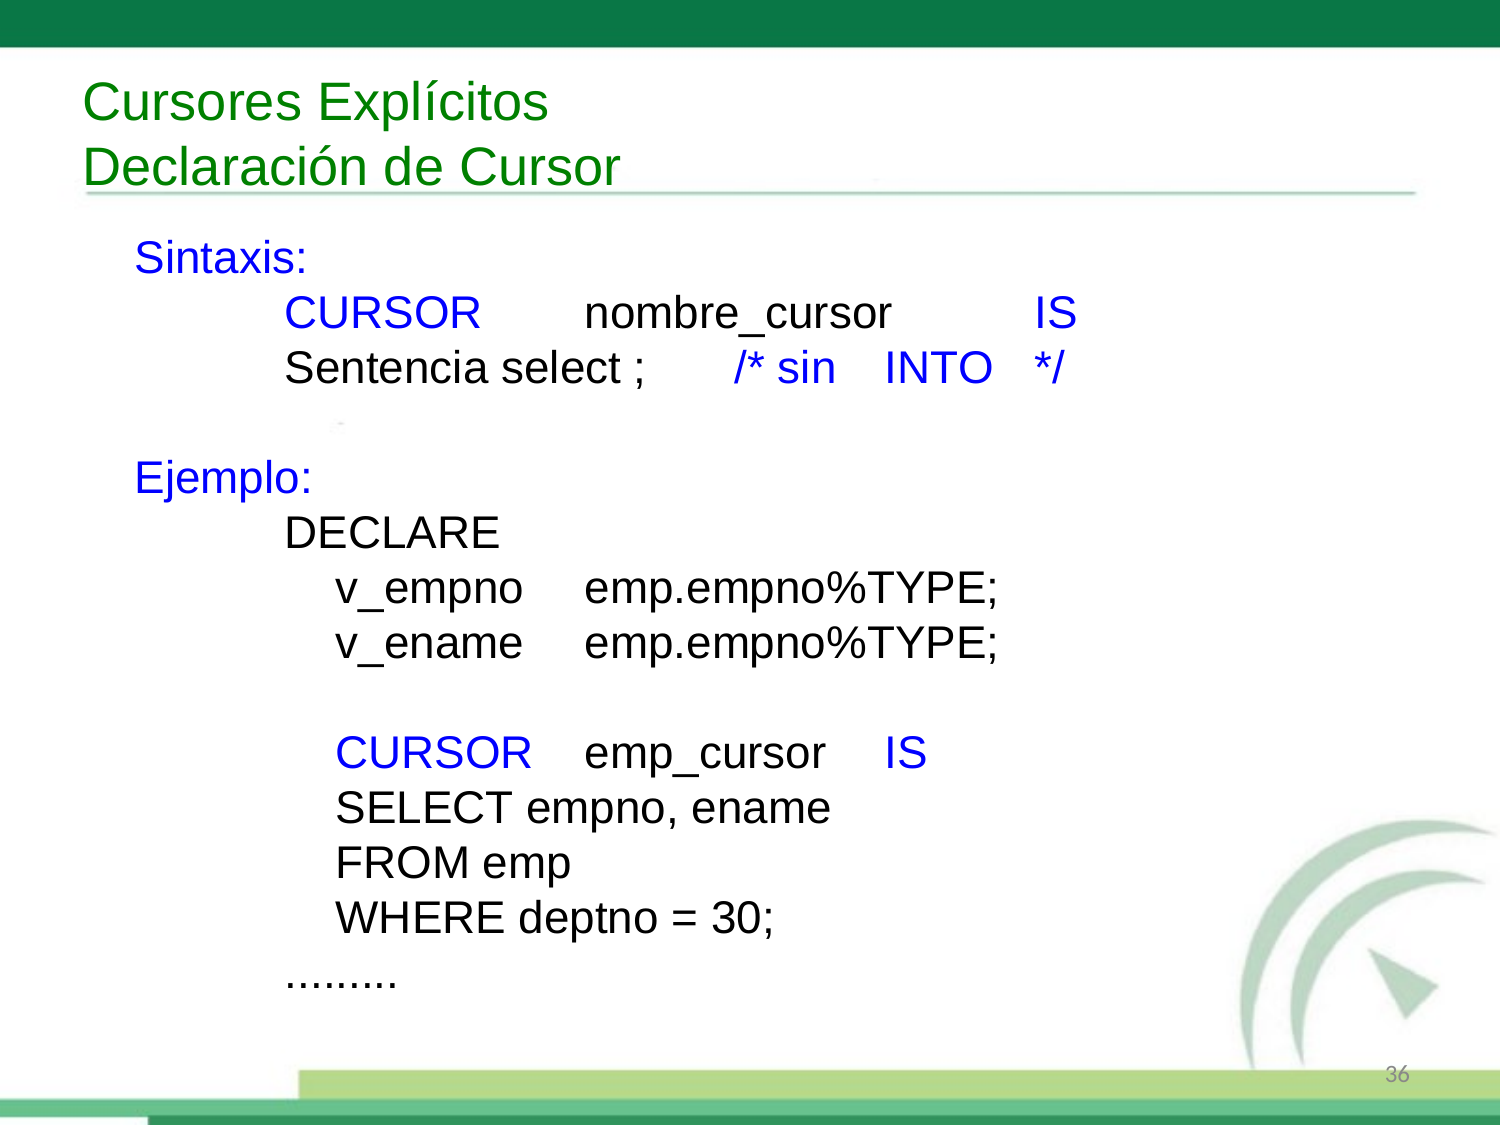

# Cursores Explícitos Declaración de Cursor
Sintaxis:
	CURSOR	nombre_cursor	IS
	Sentencia select ;	/* sin 	INTO	*/
Ejemplo:
	DECLARE
	 v_empno	emp.empno%TYPE;
	 v_ename	emp.empno%TYPE;
	 CURSOR	emp_cursor	IS
	 SELECT empno, ename
	 FROM emp
	 WHERE deptno = 30;
	.........